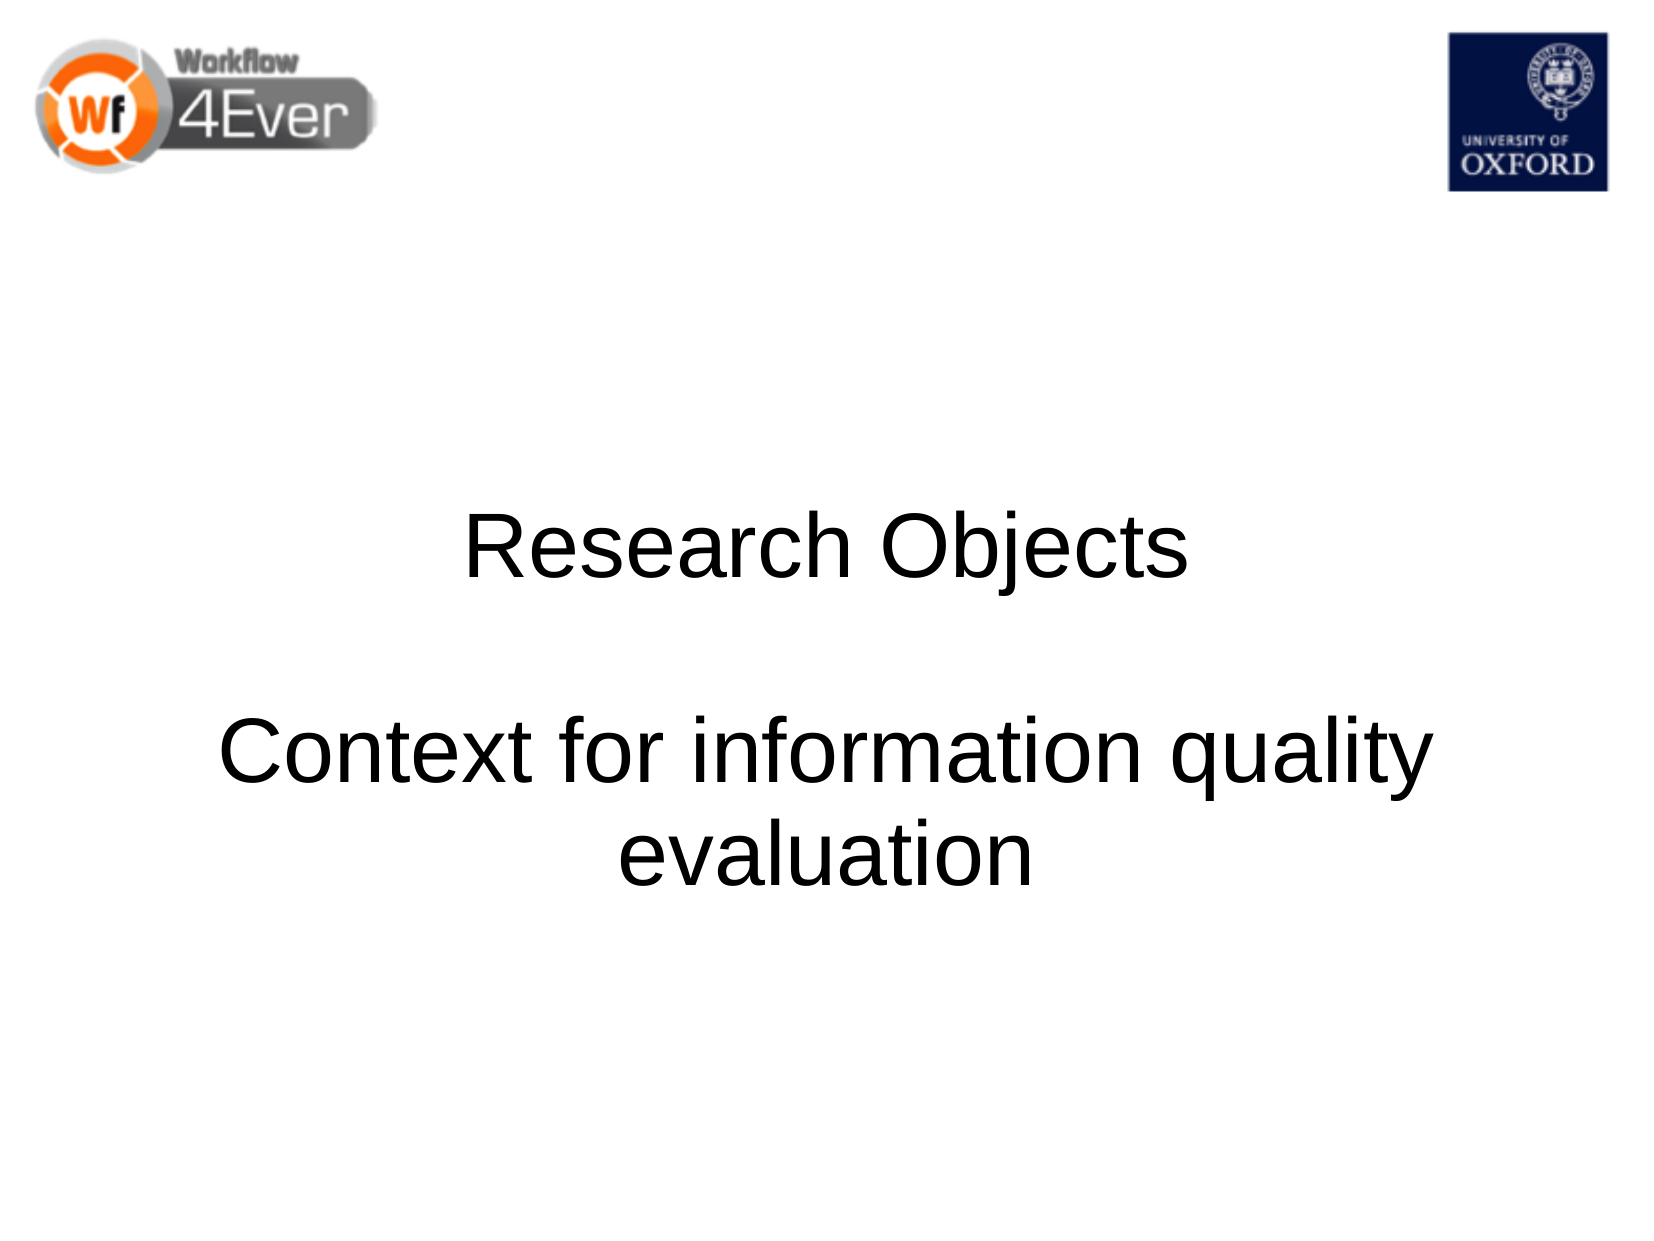

# Research Objects
Context for information quality evaluation